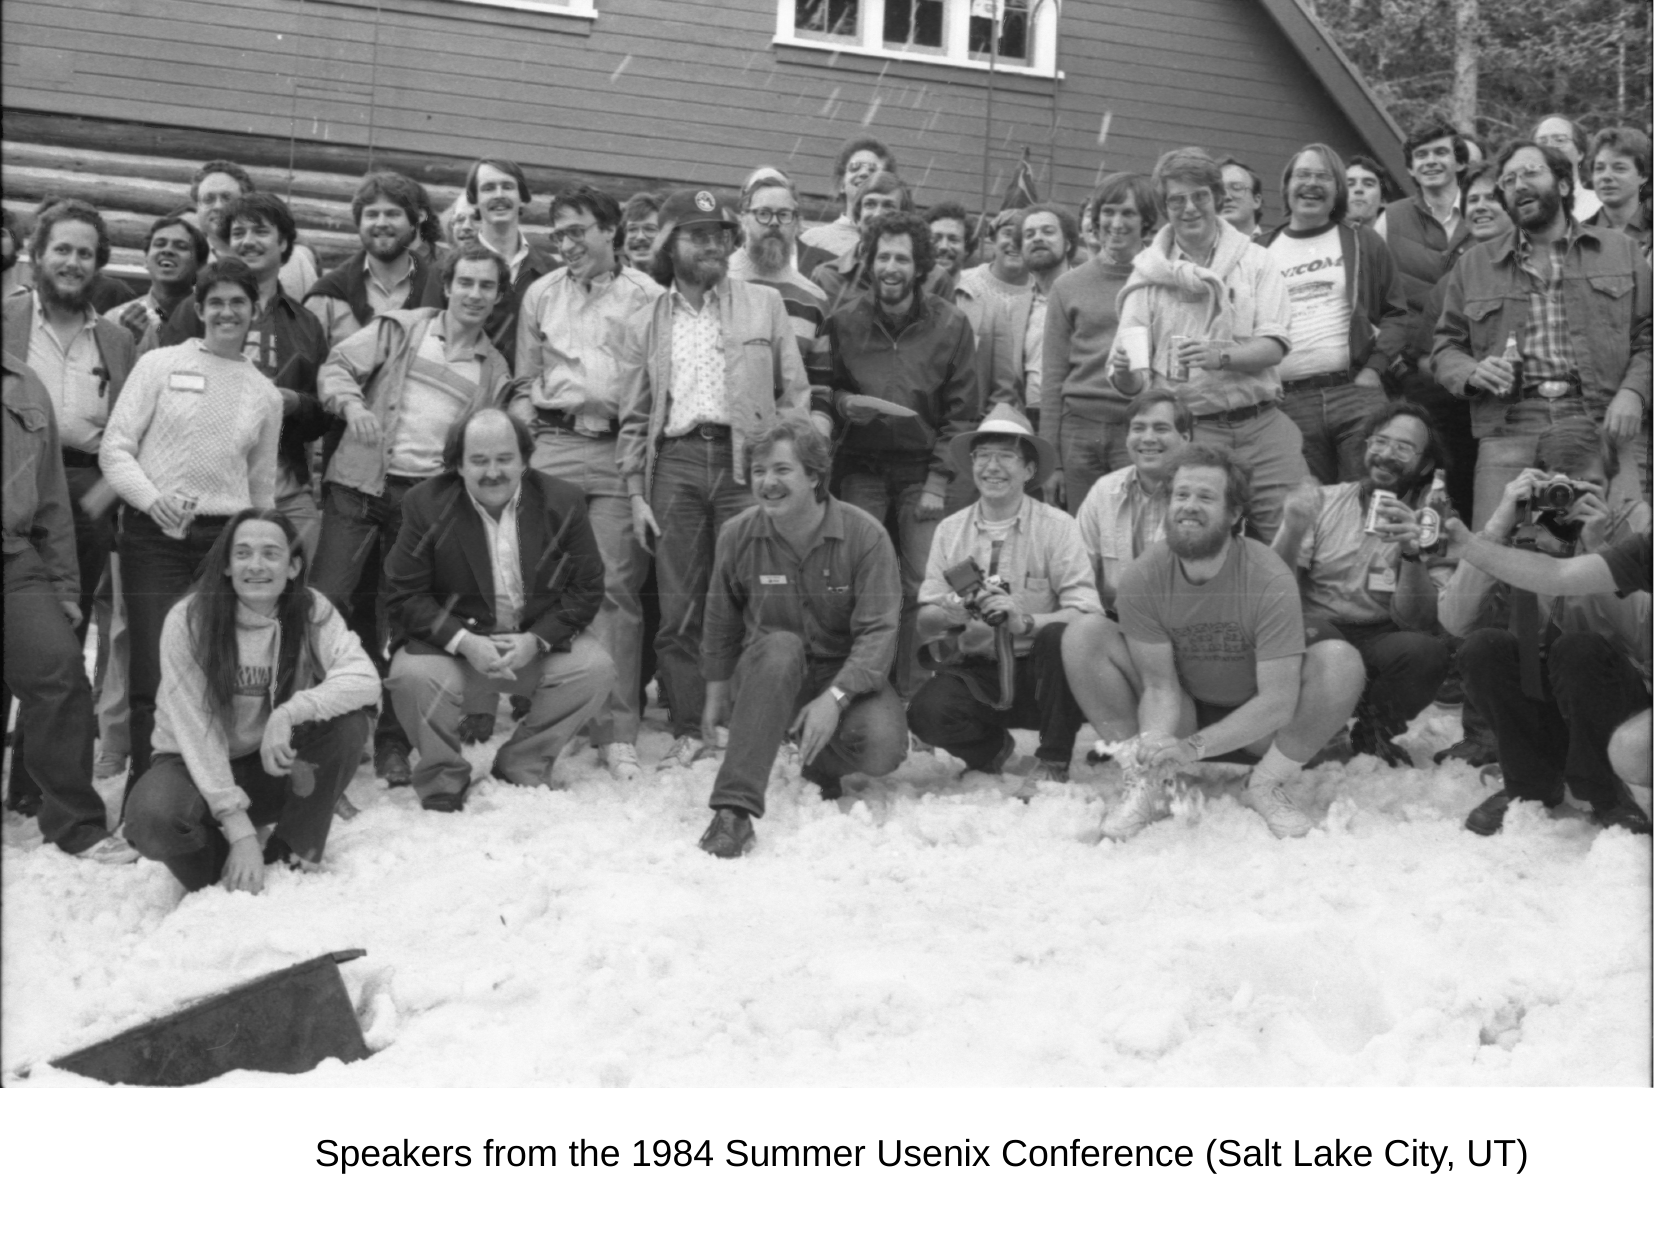

# Questions?
Speakers from the 1984 Summer Usenix Conference (Salt Lake City, UT)